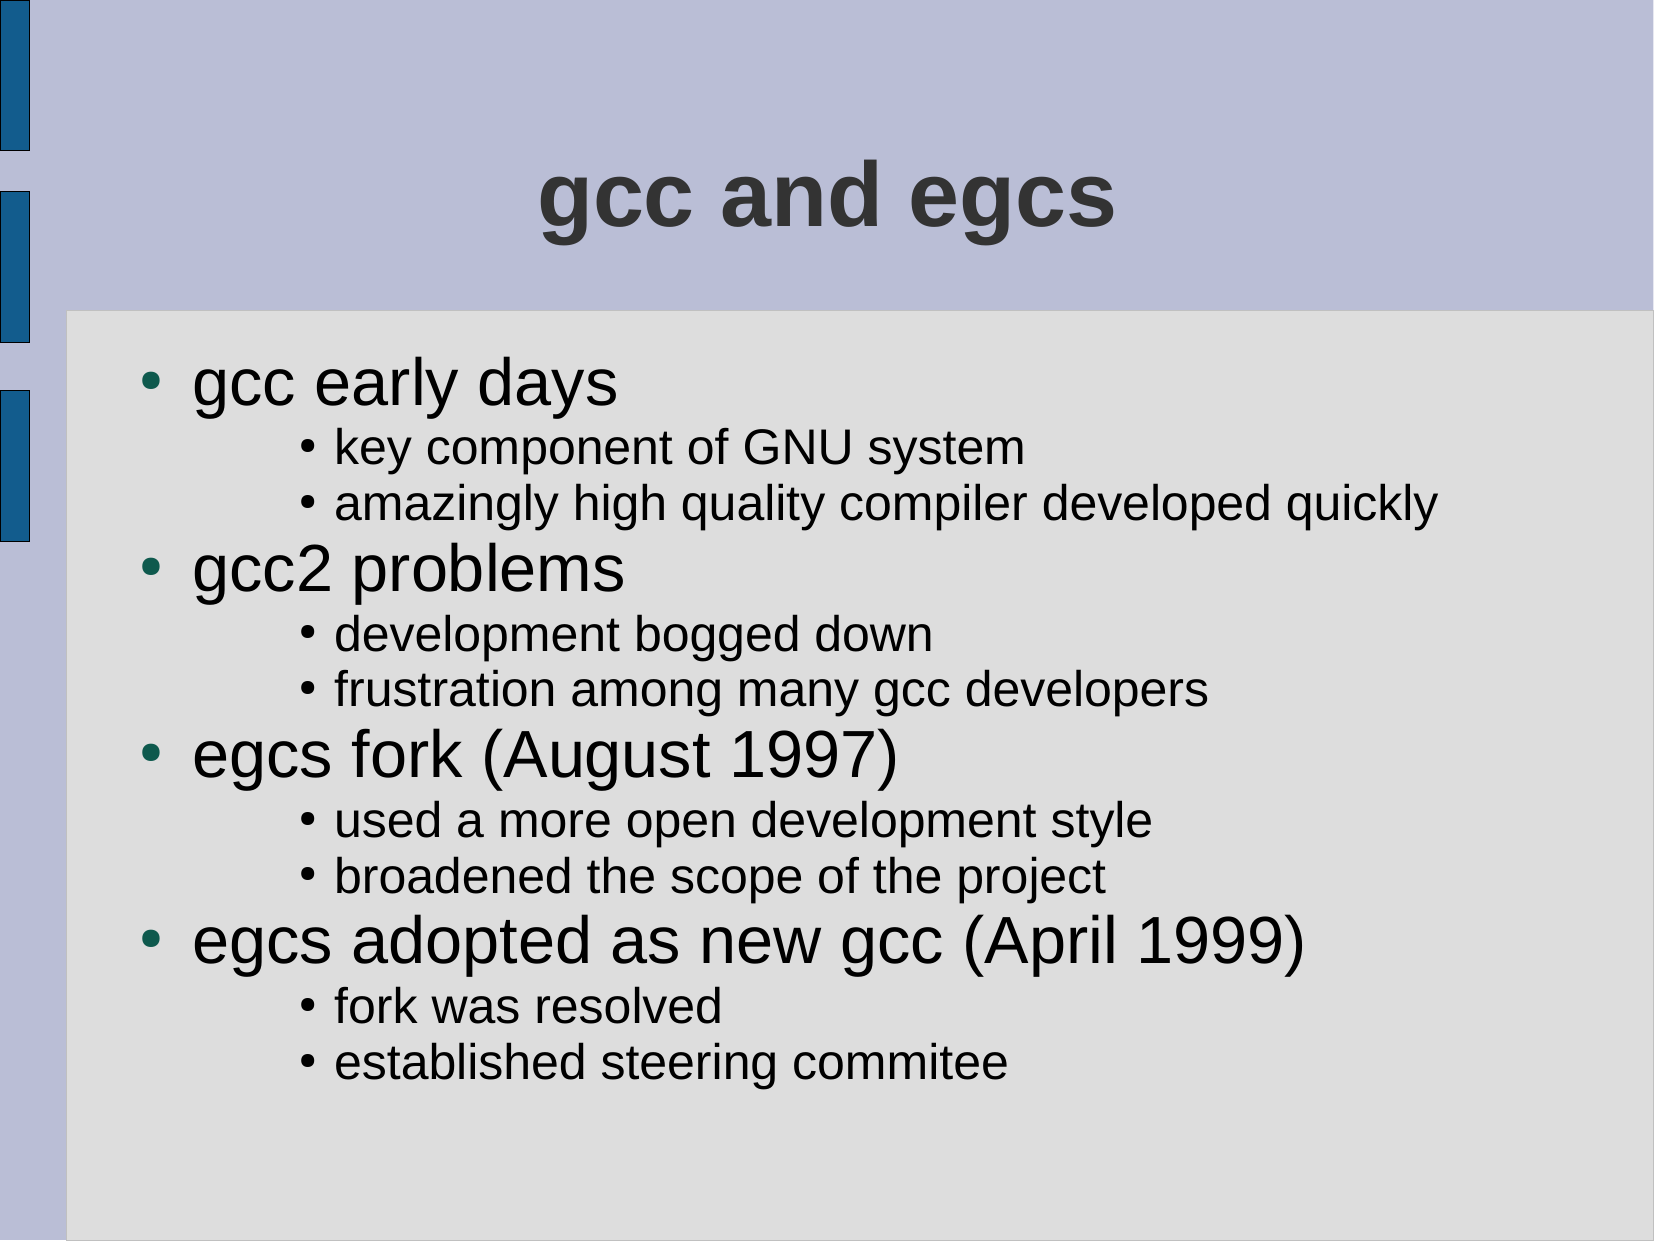

# gcc and egcs
gcc early days
key component of GNU system
amazingly high quality compiler developed quickly
gcc2 problems
development bogged down
frustration among many gcc developers
egcs fork (August 1997)
used a more open development style
broadened the scope of the project
egcs adopted as new gcc (April 1999)
fork was resolved
established steering commitee